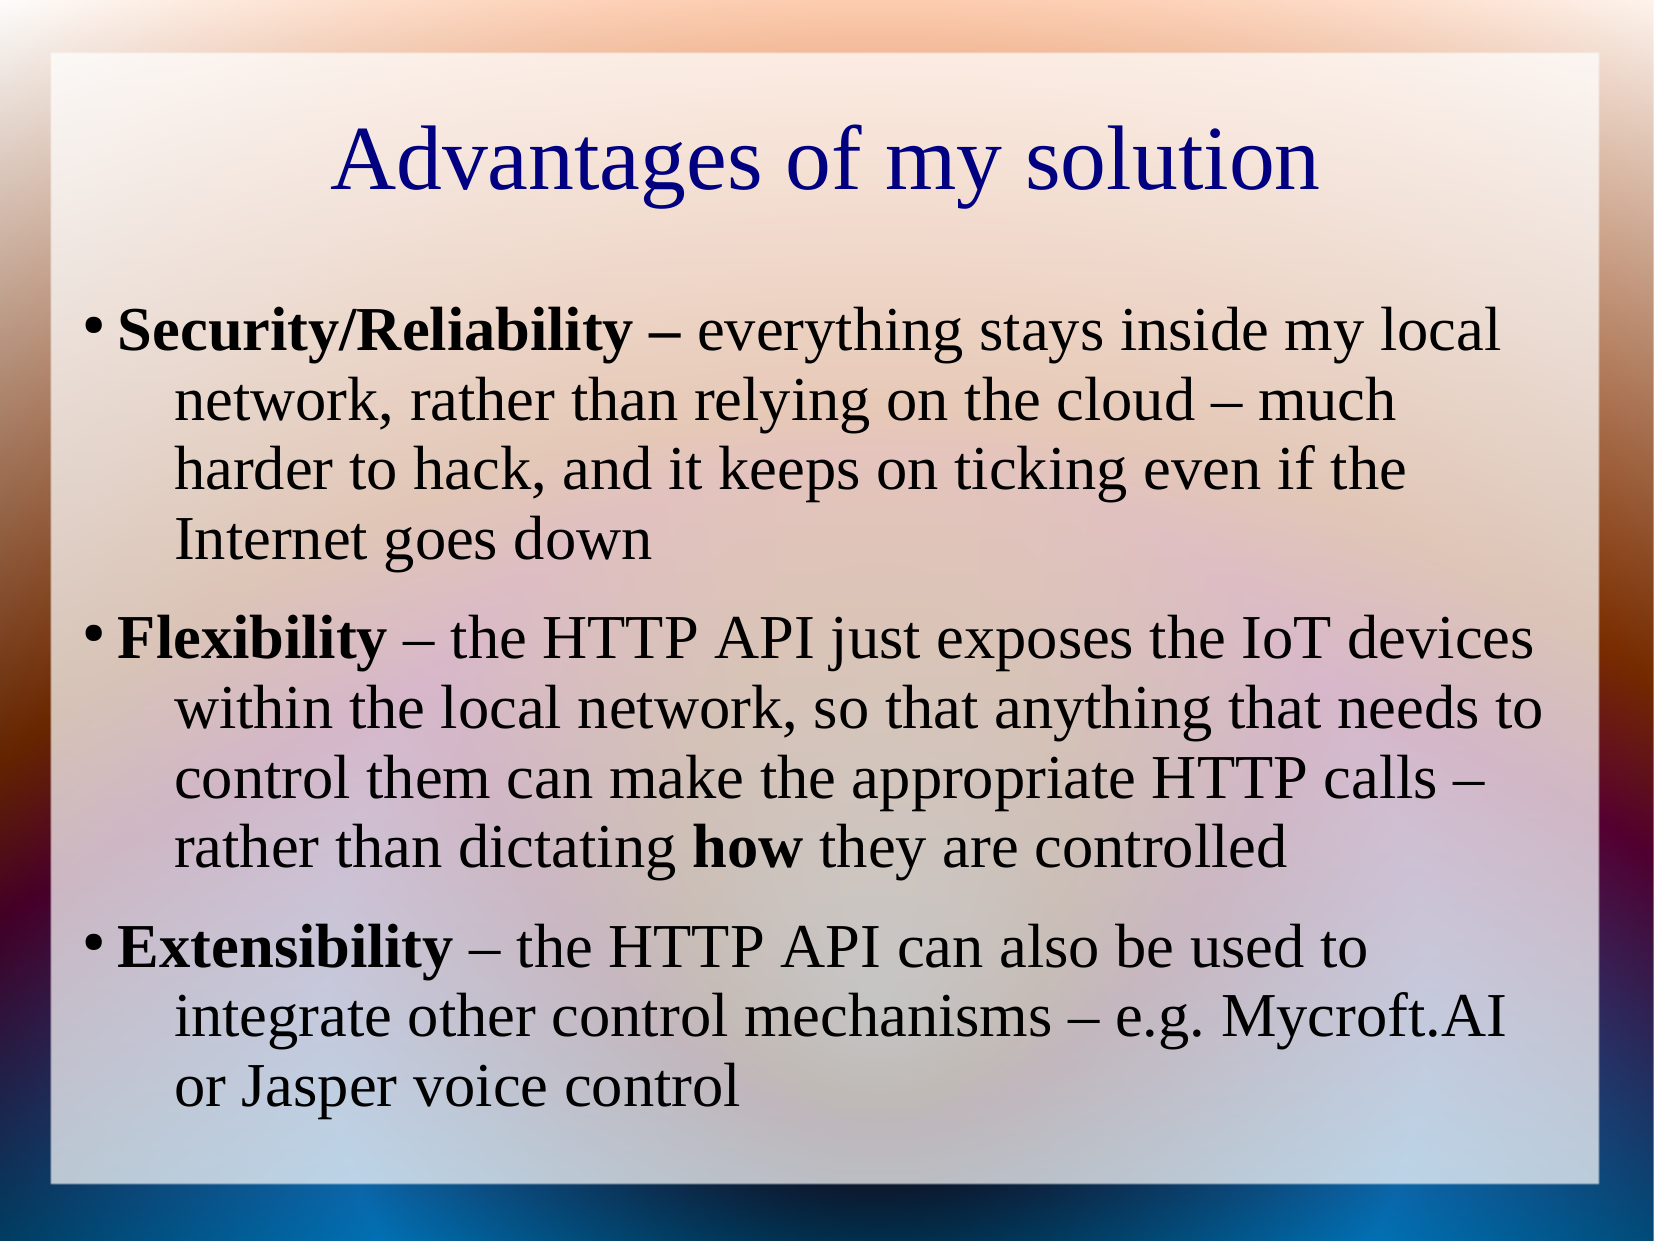

# Advantages of my solution
Security/Reliability – everything stays inside my local network, rather than relying on the cloud – much harder to hack, and it keeps on ticking even if the Internet goes down
Flexibility – the HTTP API just exposes the IoT devices within the local network, so that anything that needs to control them can make the appropriate HTTP calls – rather than dictating how they are controlled
Extensibility – the HTTP API can also be used to integrate other control mechanisms – e.g. Mycroft.AI or Jasper voice control